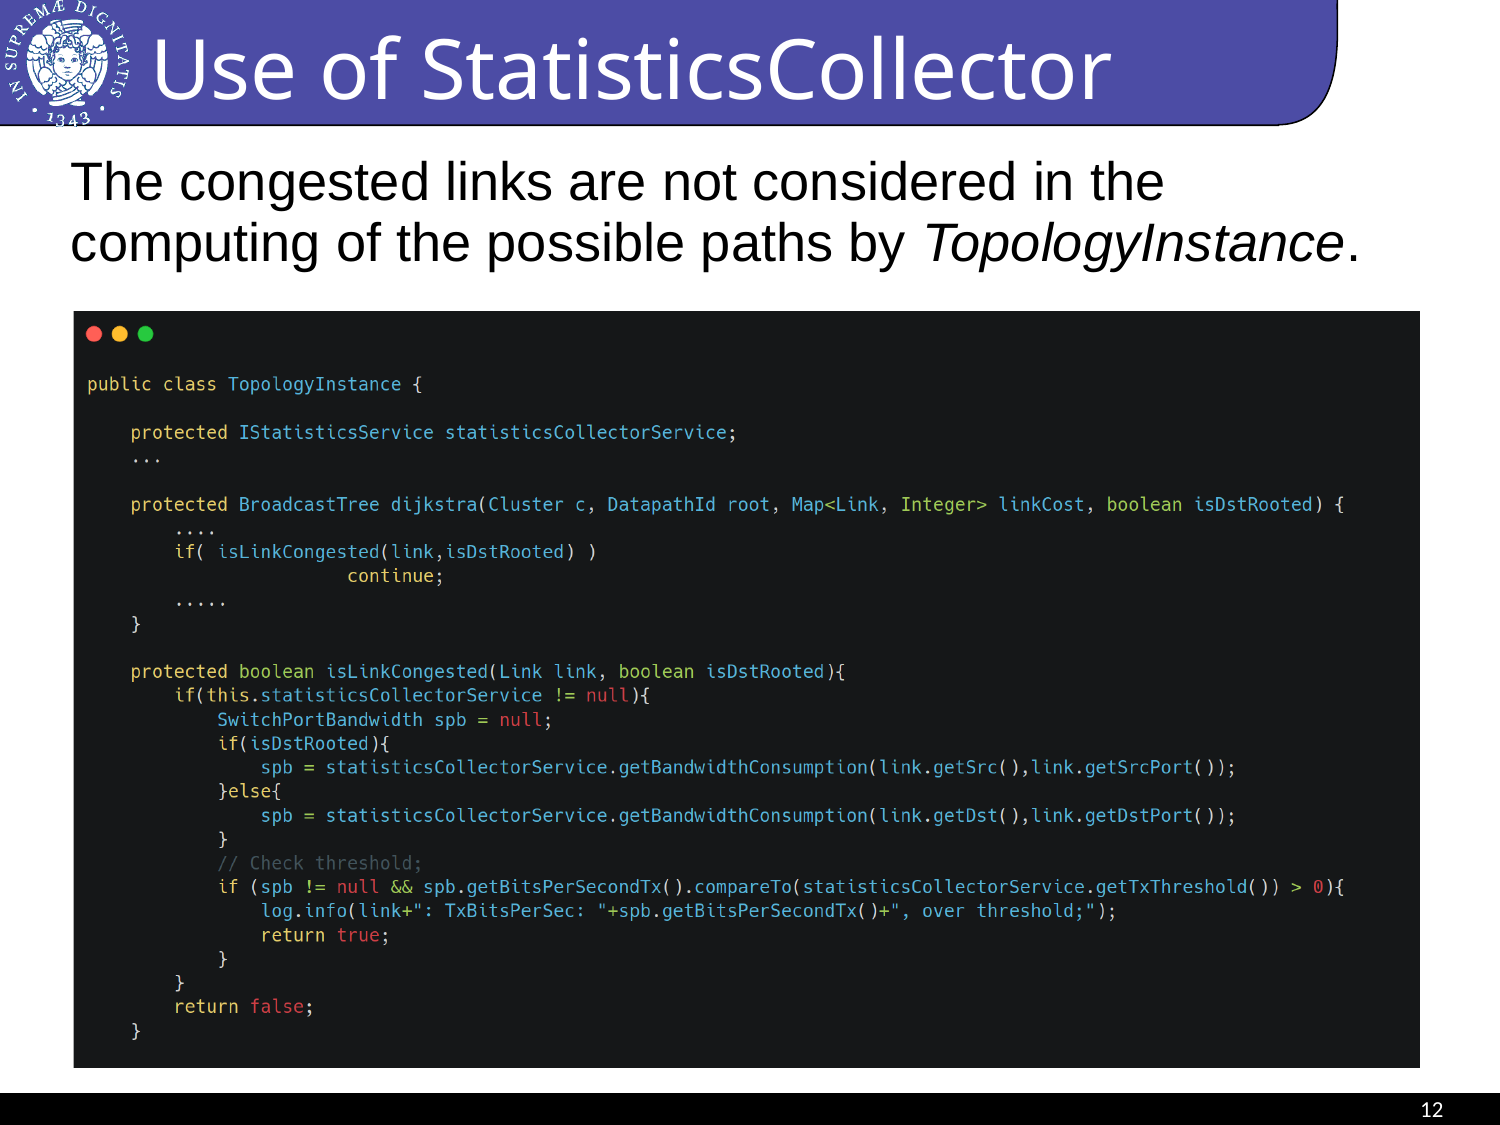

Use of StatisticsCollector
# The congested links are not considered in the computing of the possible paths by TopologyInstance.